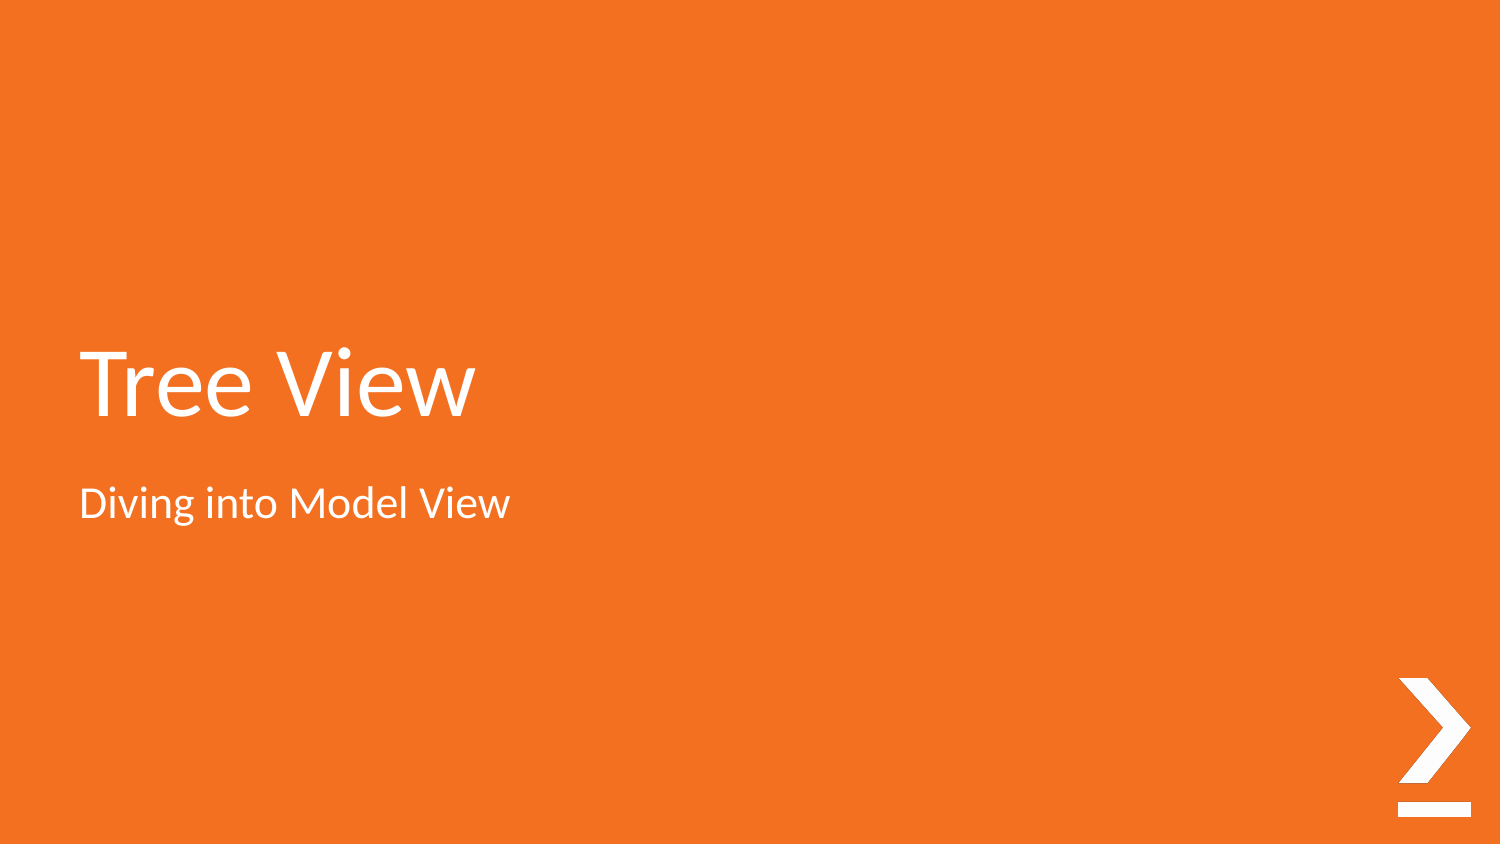

# Tree View
Diving into Model View